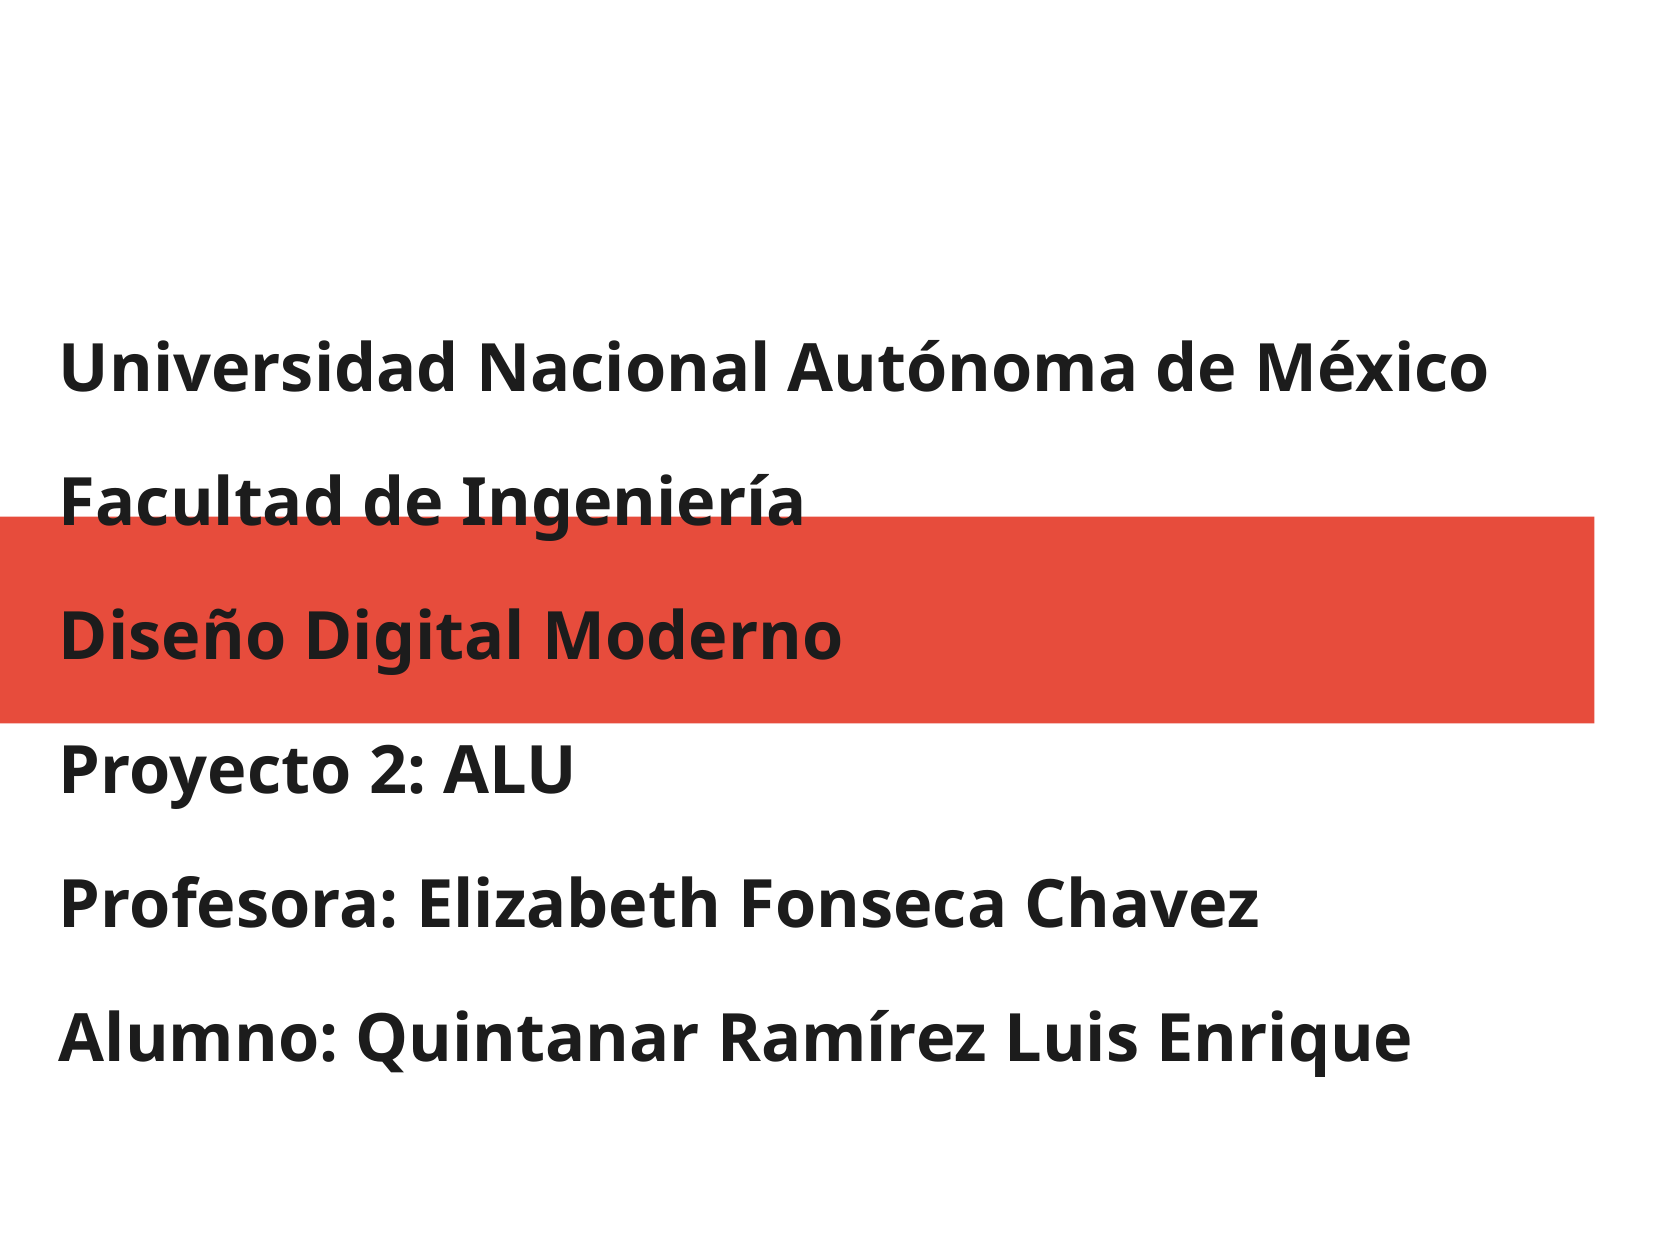

# Universidad Nacional Autónoma de México
Facultad de Ingeniería
Diseño Digital Moderno
Proyecto 2: ALU
Profesora: Elizabeth Fonseca Chavez
Alumno: Quintanar Ramírez Luis Enrique